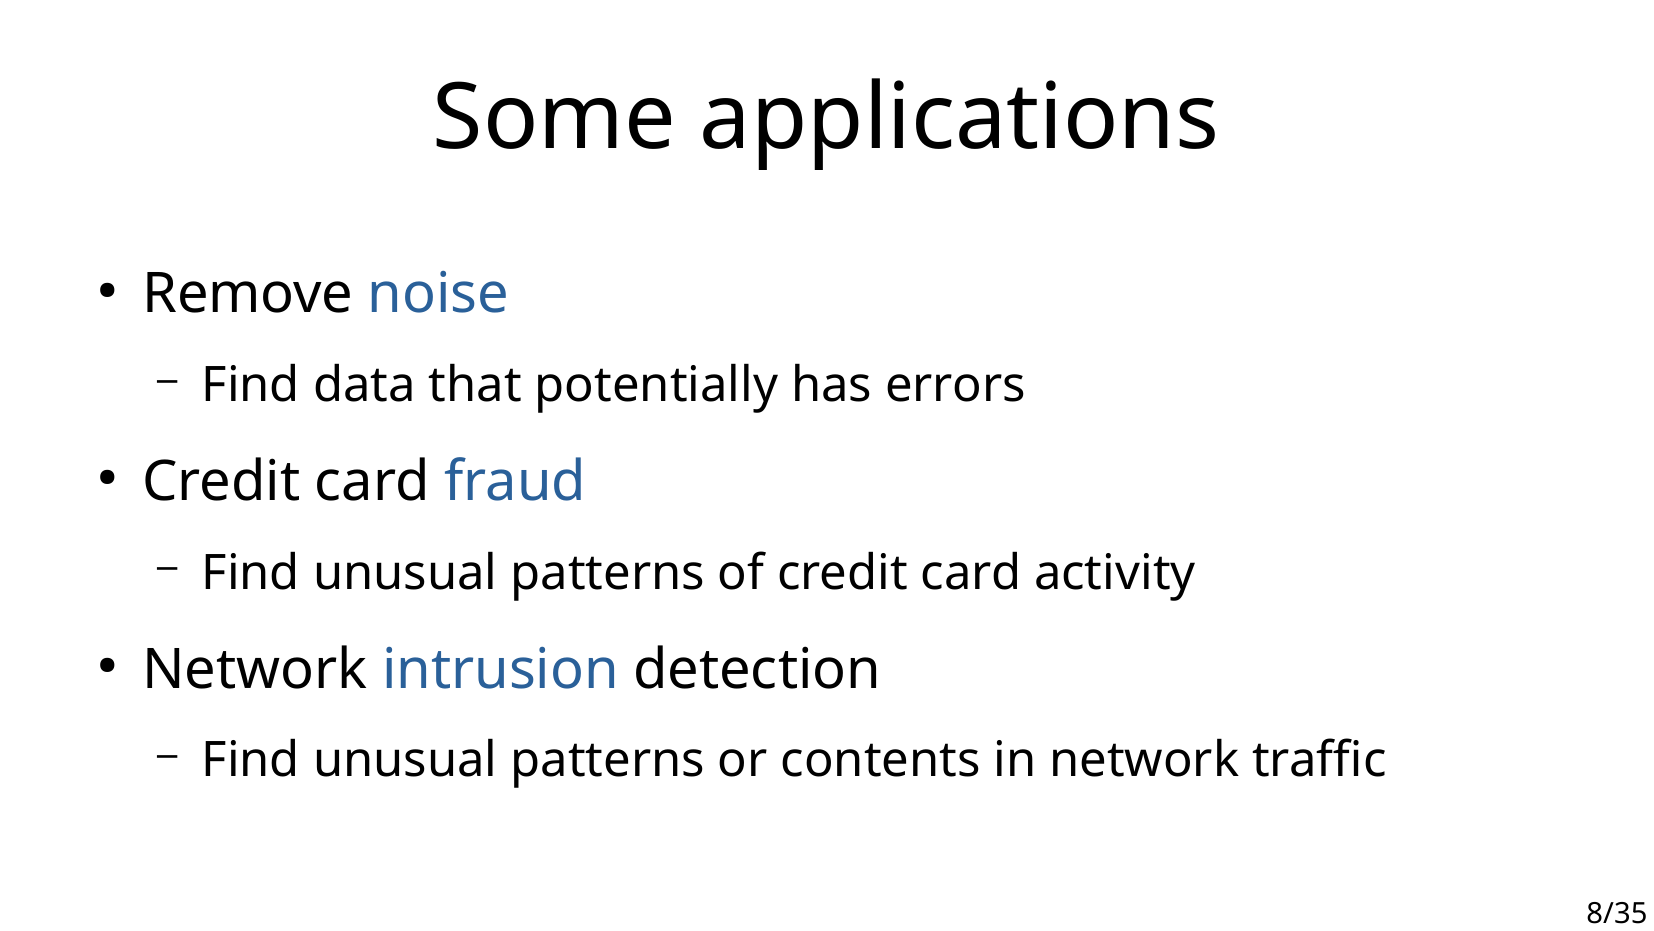

# Some applications
Remove noise
Find data that potentially has errors
Credit card fraud
Find unusual patterns of credit card activity
Network intrusion detection
Find unusual patterns or contents in network traffic
8